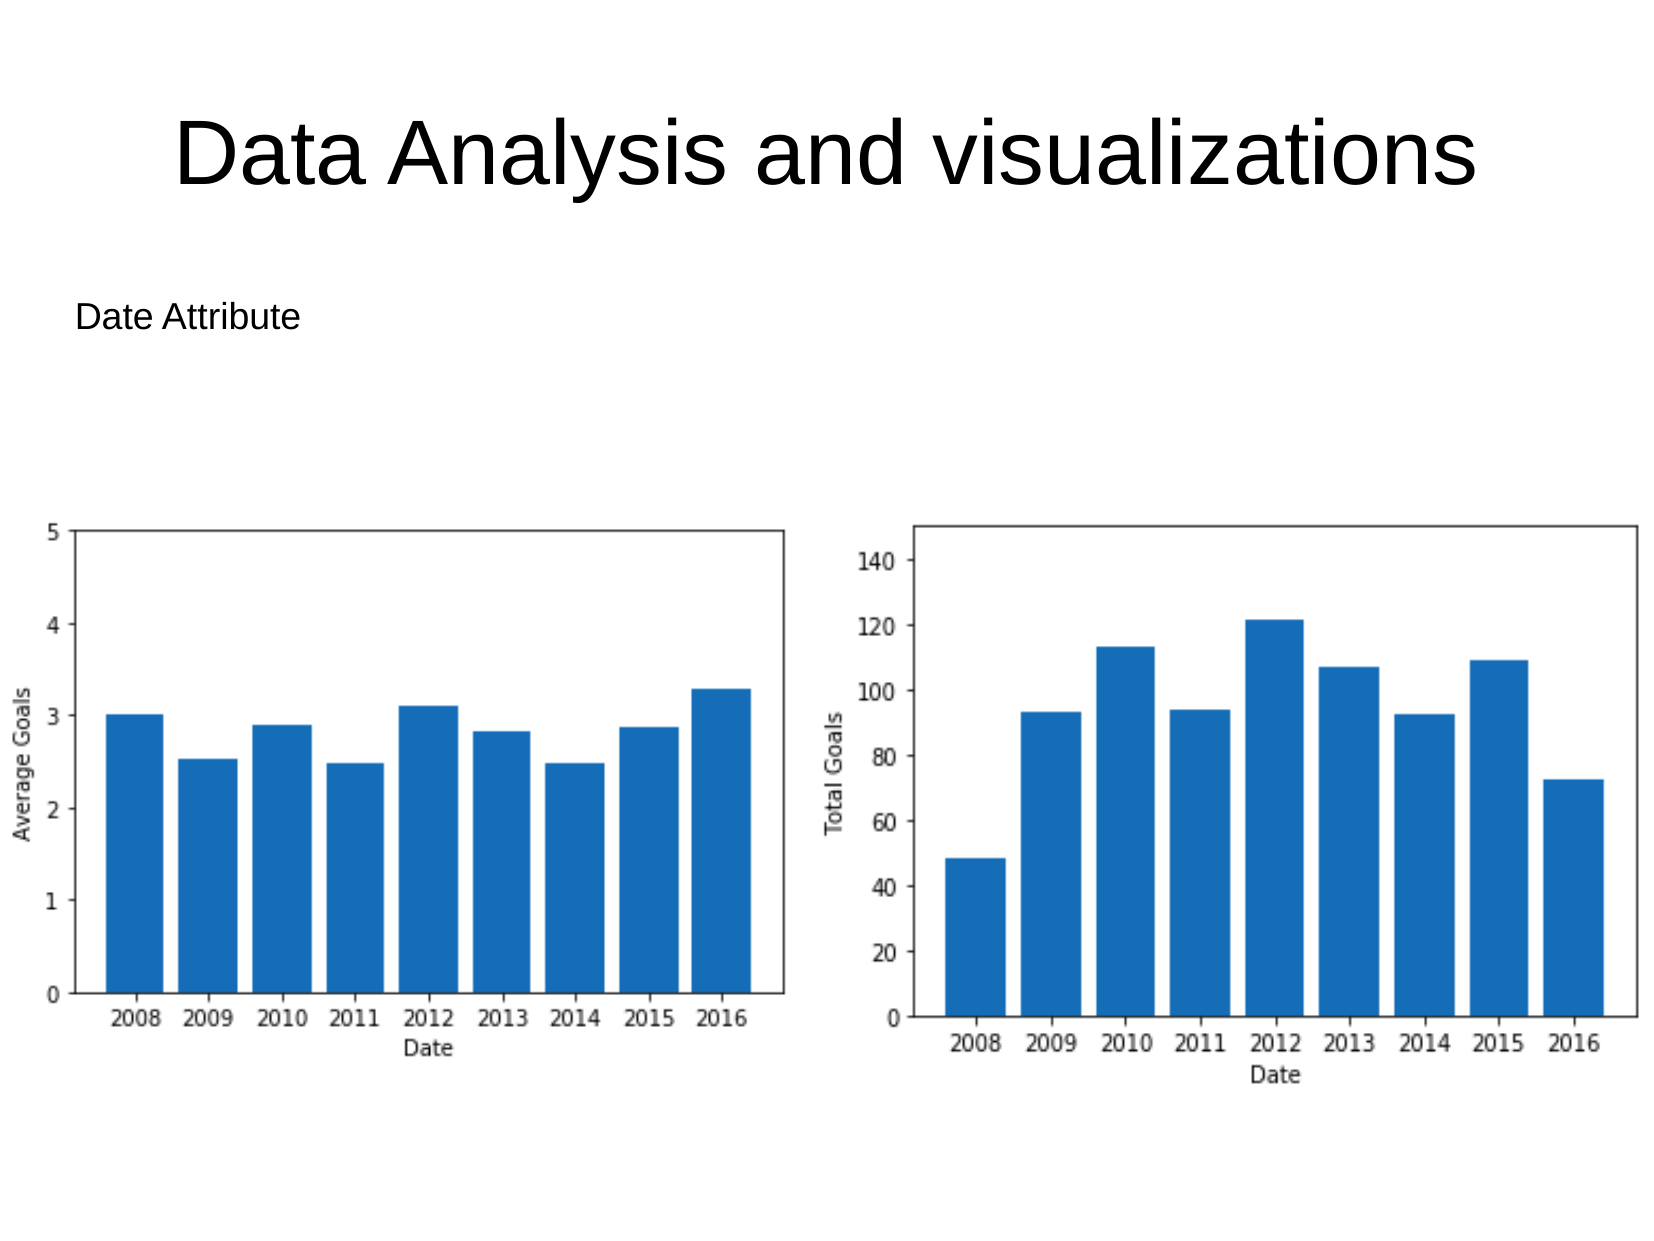

# Data Analysis and visualizations
Date Attribute